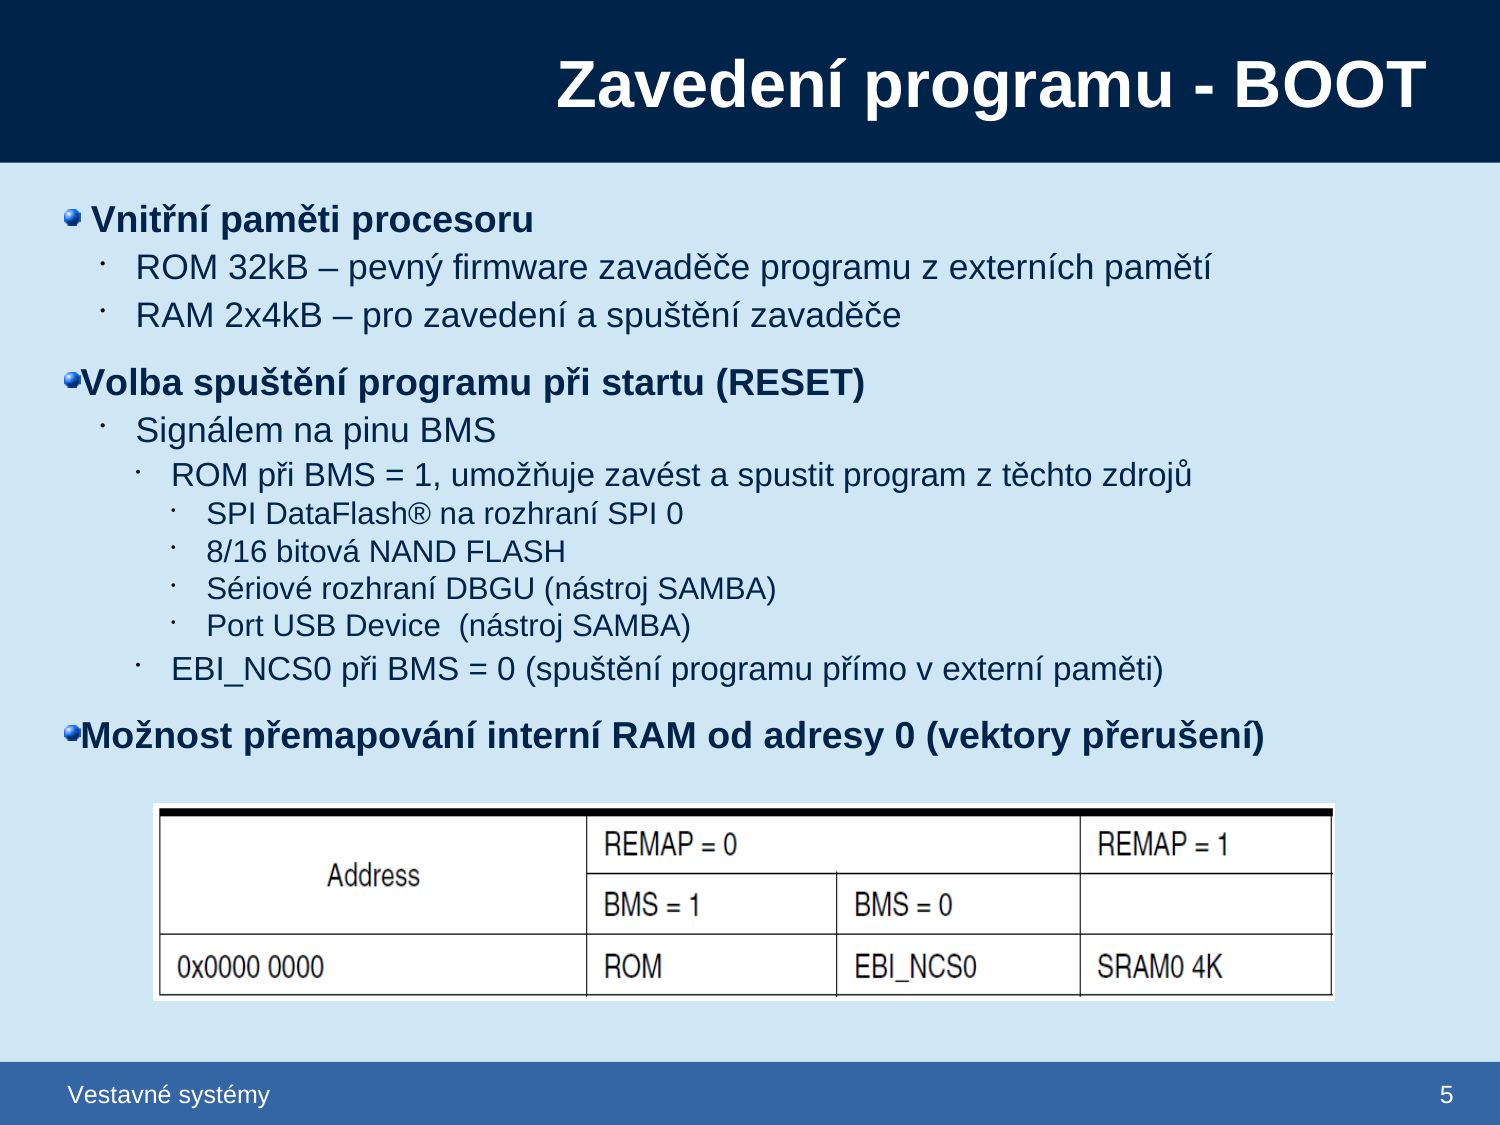

# Zavedení programu - BOOT
 Vnitřní paměti procesoru
ROM 32kB – pevný firmware zavaděče programu z externích pamětí
RAM 2x4kB – pro zavedení a spuštění zavaděče
Volba spuštění programu při startu (RESET)
Signálem na pinu BMS
ROM při BMS = 1, umožňuje zavést a spustit program z těchto zdrojů
SPI DataFlash® na rozhraní SPI 0
8/16 bitová NAND FLASH
Sériové rozhraní DBGU (nástroj SAMBA)
Port USB Device (nástroj SAMBA)
EBI_NCS0 při BMS = 0 (spuštění programu přímo v externí paměti)
Možnost přemapování interní RAM od adresy 0 (vektory přerušení)